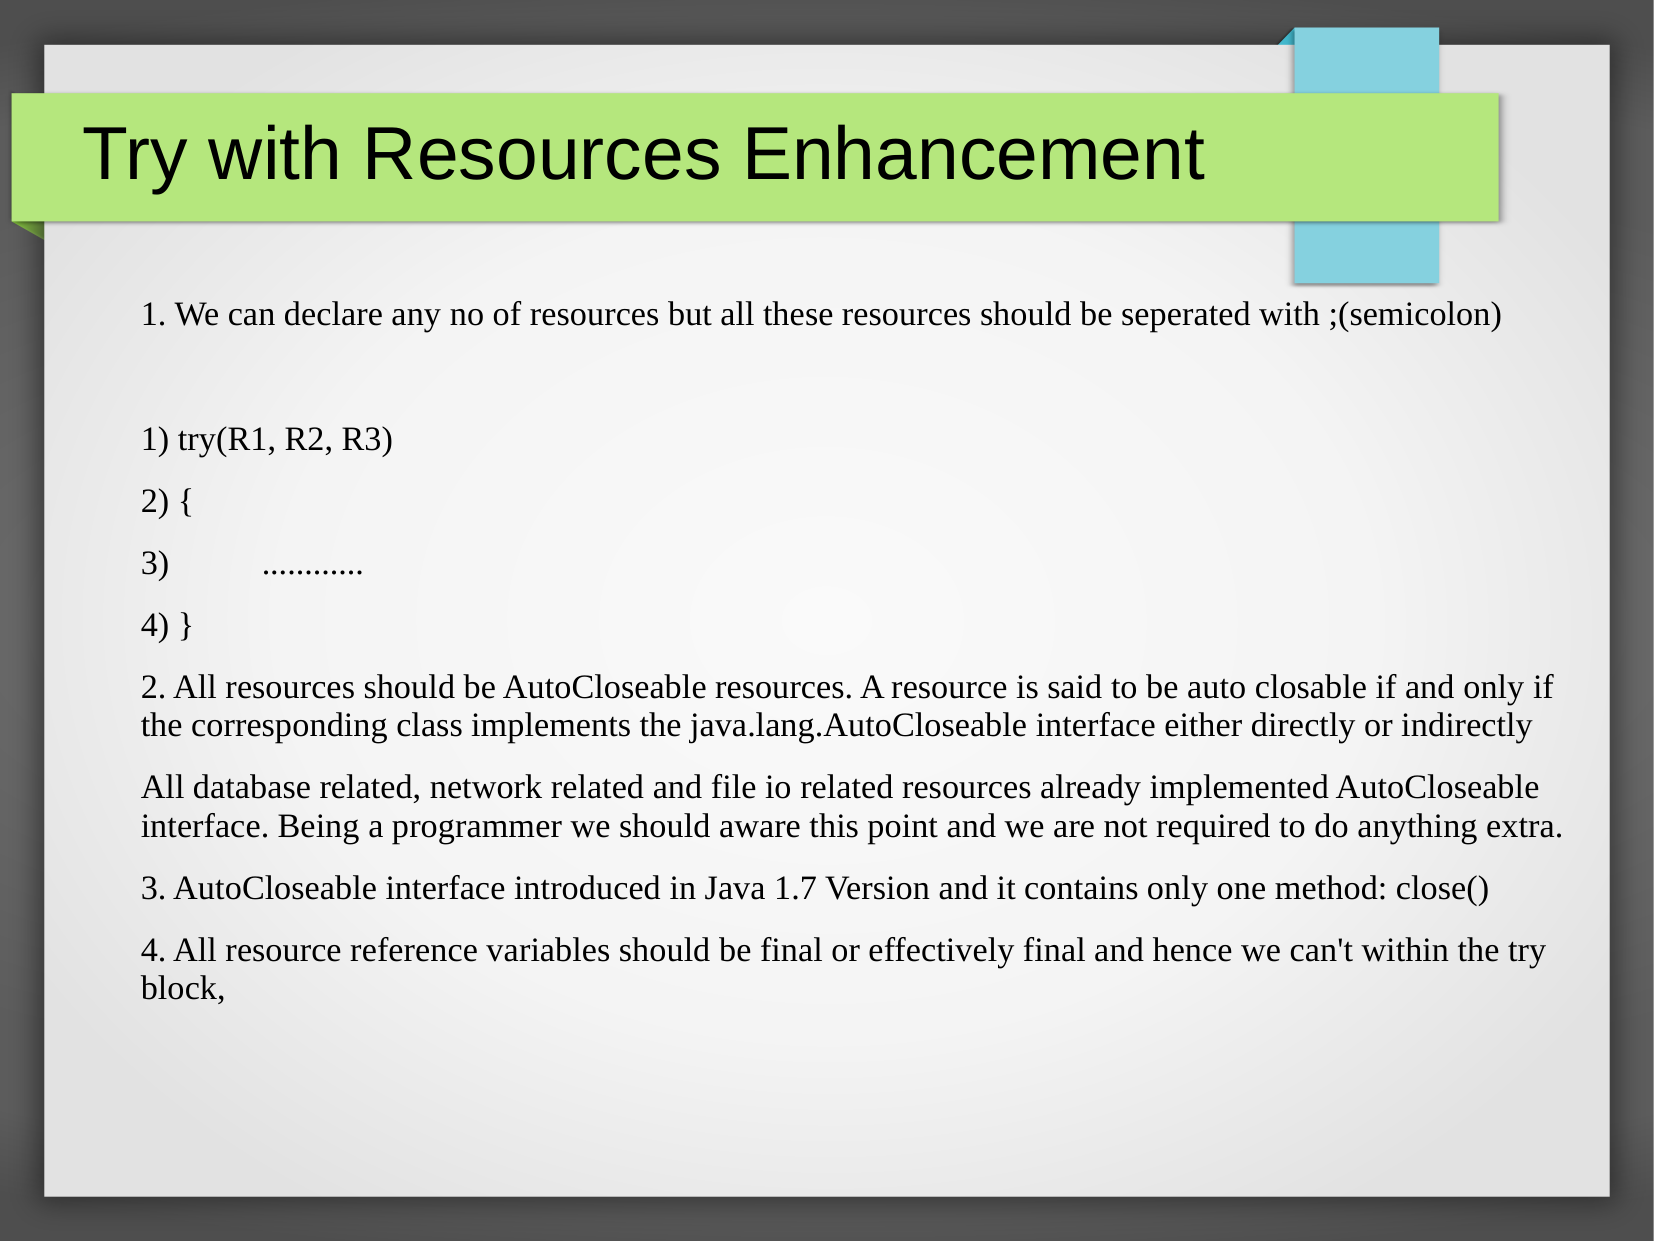

# Try with Resources Enhancement
1. We can declare any no of resources but all these resources should be seperated with ;(semicolon)
1) try(R1, R2, R3)
2) {
3)		............
4) }
2. All resources should be AutoCloseable resources. A resource is said to be auto closable if and only if the corresponding class implements the java.lang.AutoCloseable interface either directly or indirectly
All database related, network related and file io related resources already implemented AutoCloseable interface. Being a programmer we should aware this point and we are not required to do anything extra.
3. AutoCloseable interface introduced in Java 1.7 Version and it contains only one method: close()
4. All resource reference variables should be final or effectively final and hence we can't within the try block,